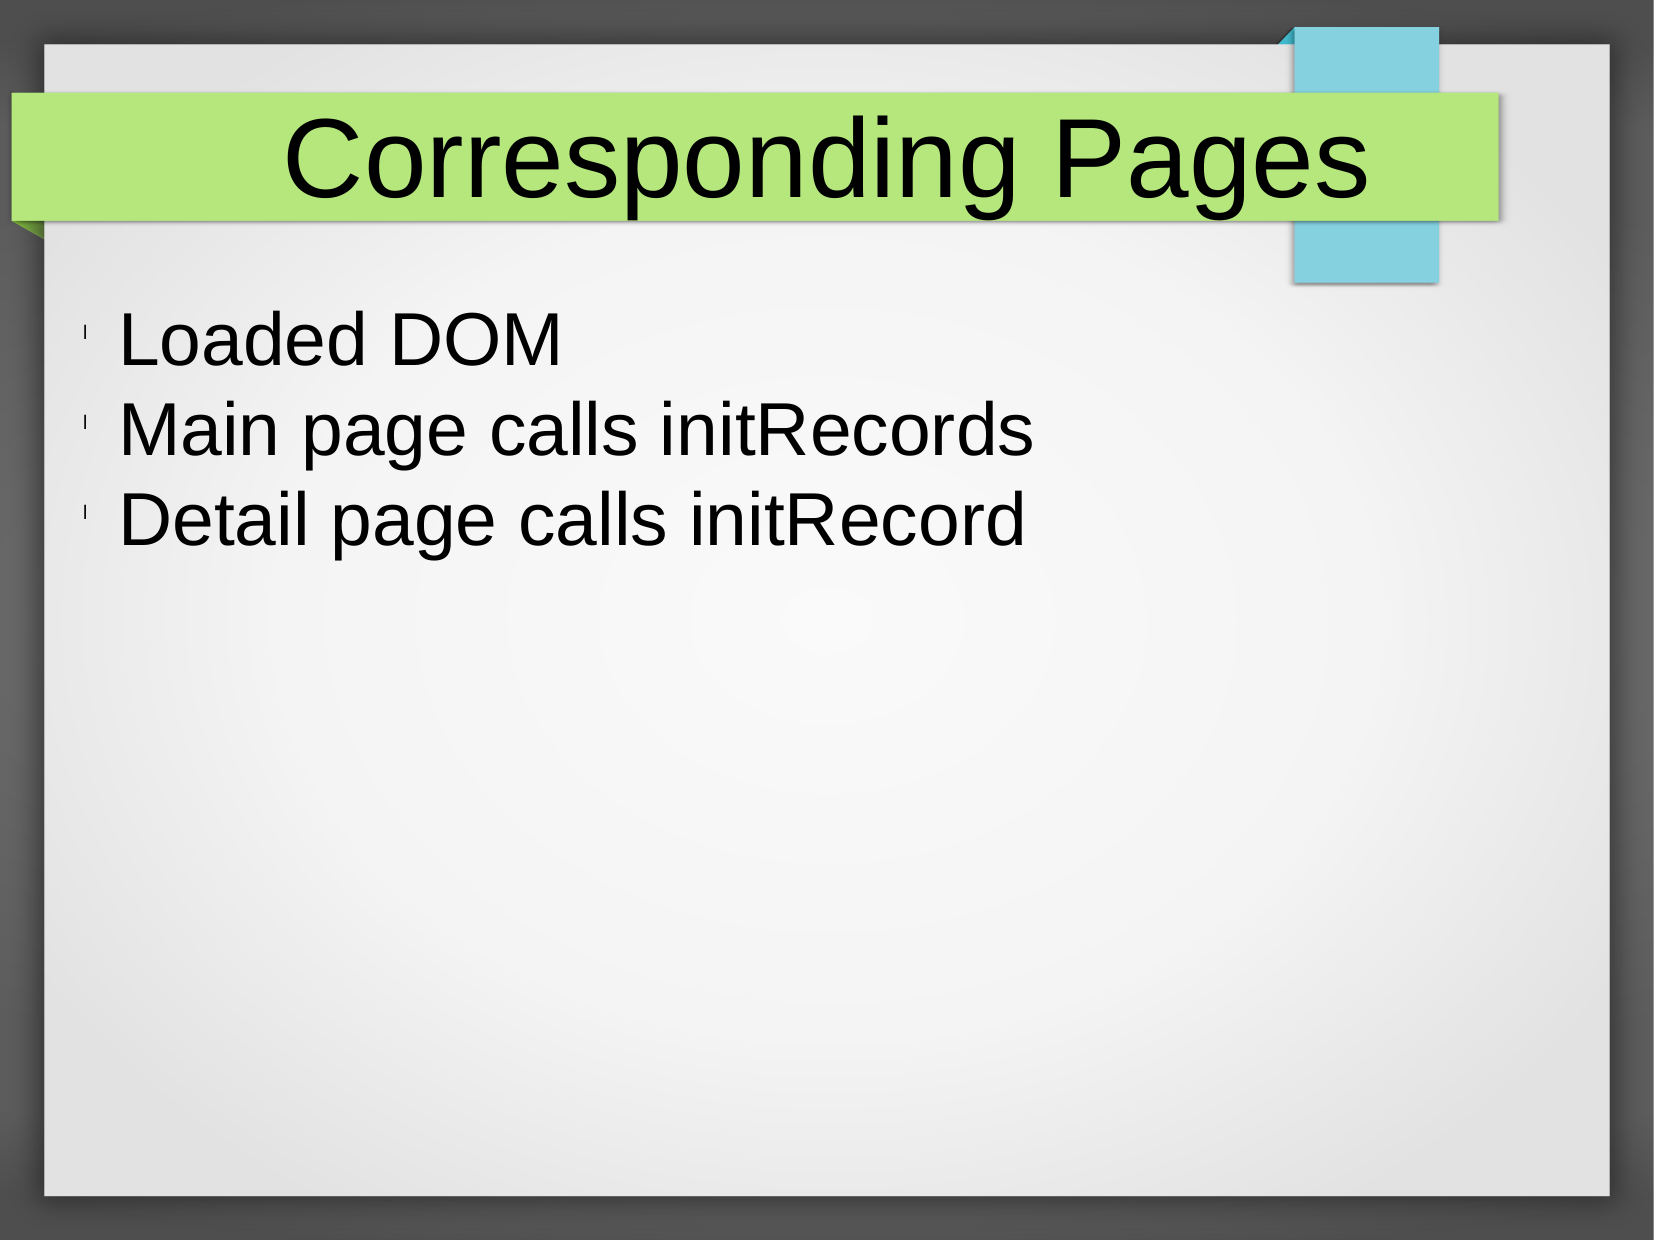

Corresponding Pages
Loaded DOM
Main page calls initRecords
Detail page calls initRecord